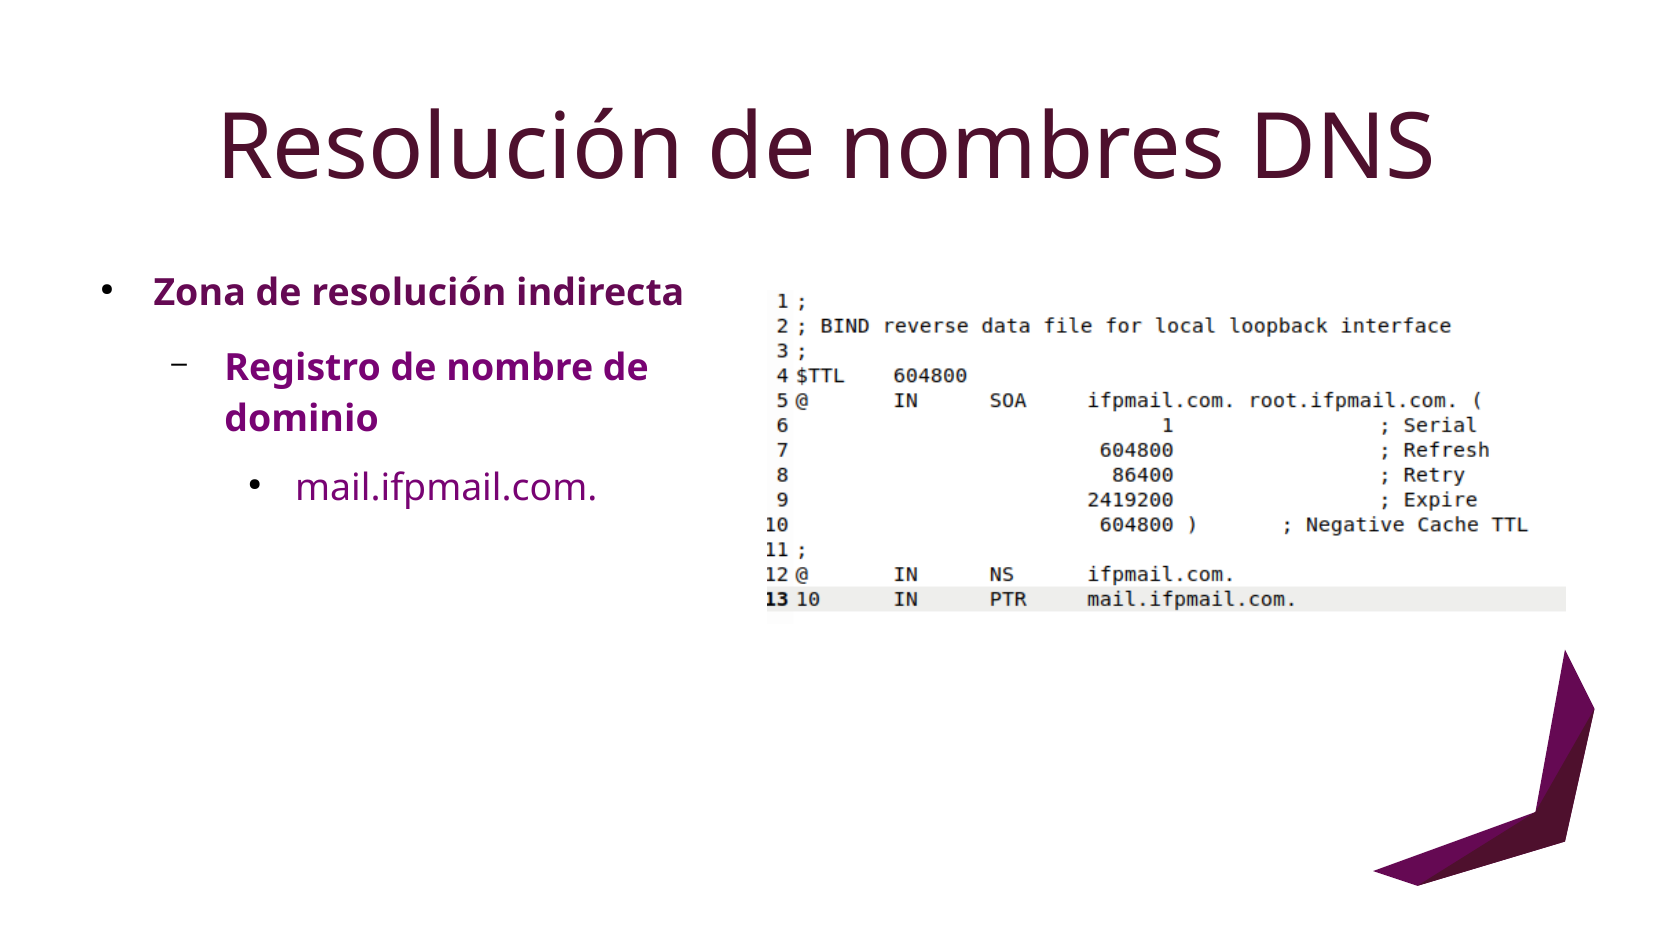

# Resolución de nombres DNS
Zona de resolución indirecta
Registro de nombre de dominio
mail.ifpmail.com.